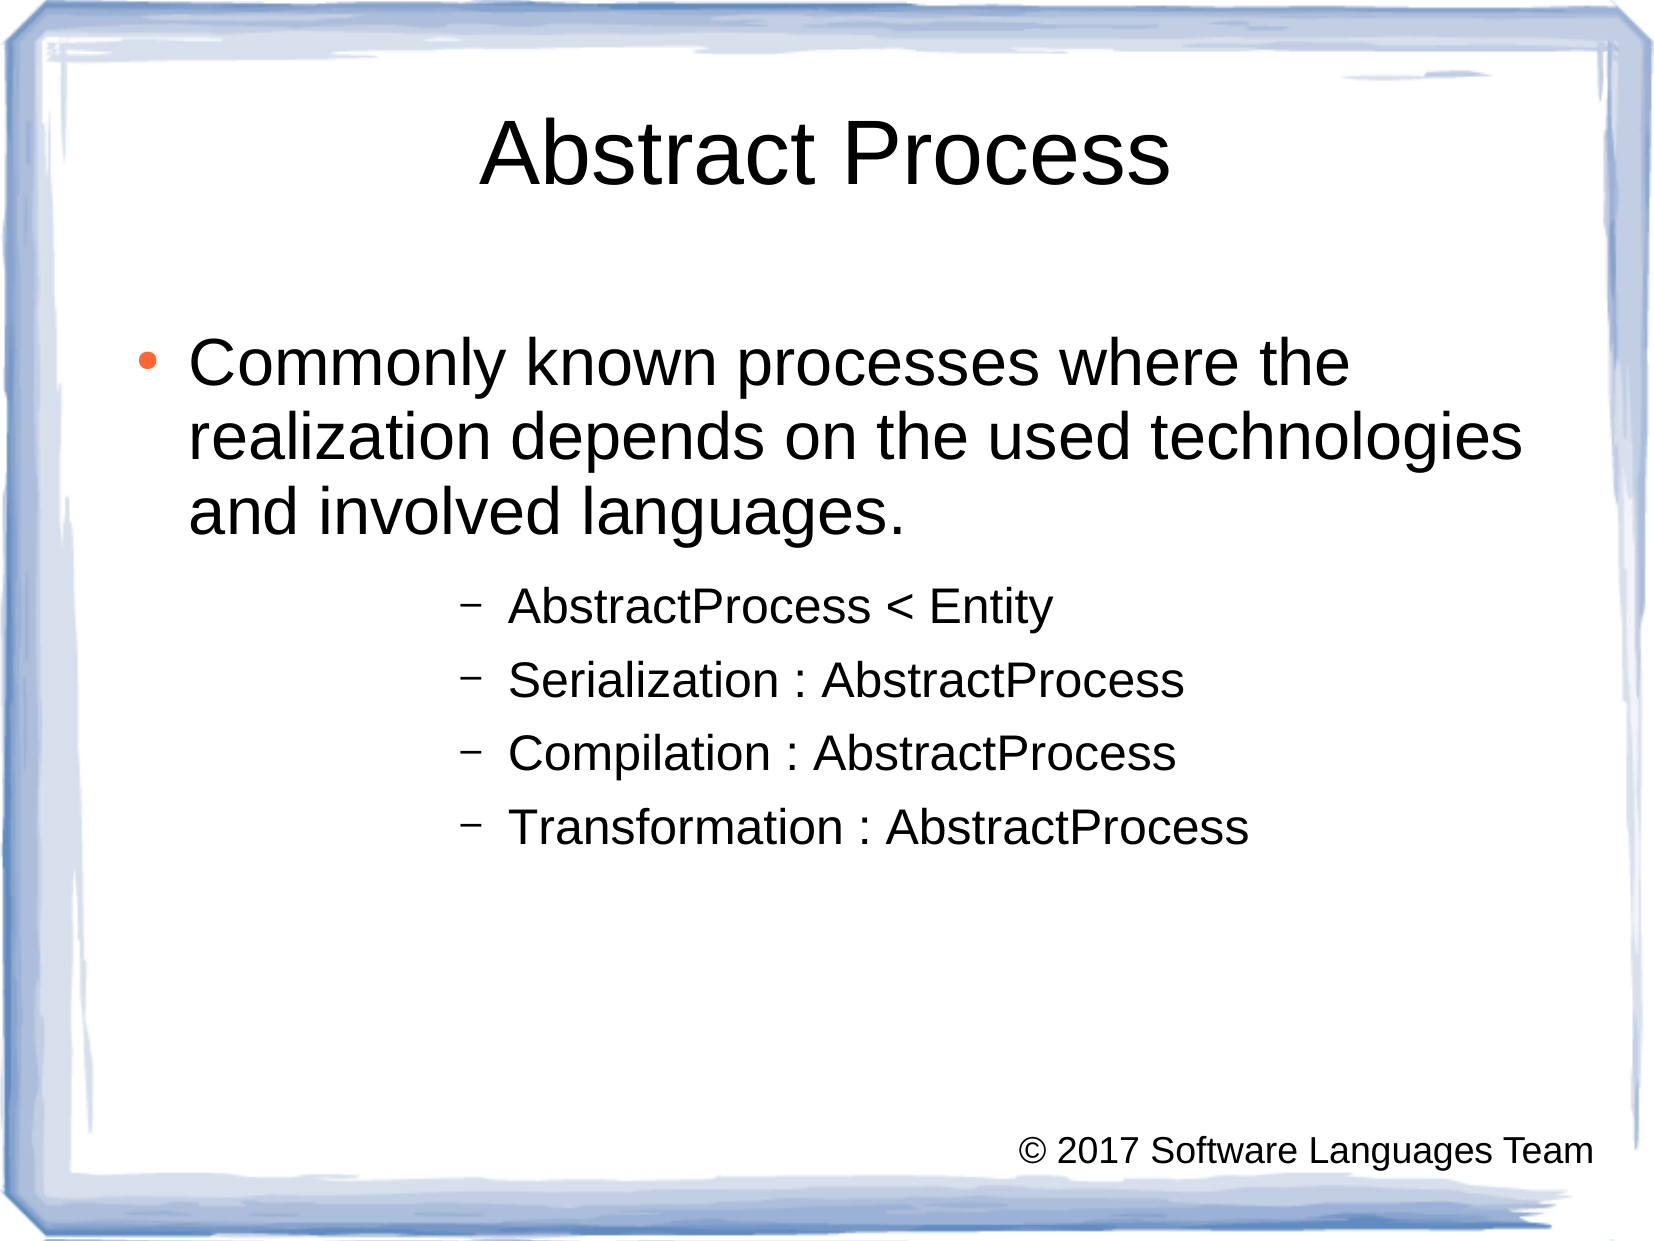

# Abstract Process
Commonly known processes where the realization depends on the used technologies and involved languages.
AbstractProcess < Entity
Serialization : AbstractProcess
Compilation : AbstractProcess
Transformation : AbstractProcess
© 2017 Software Languages Team